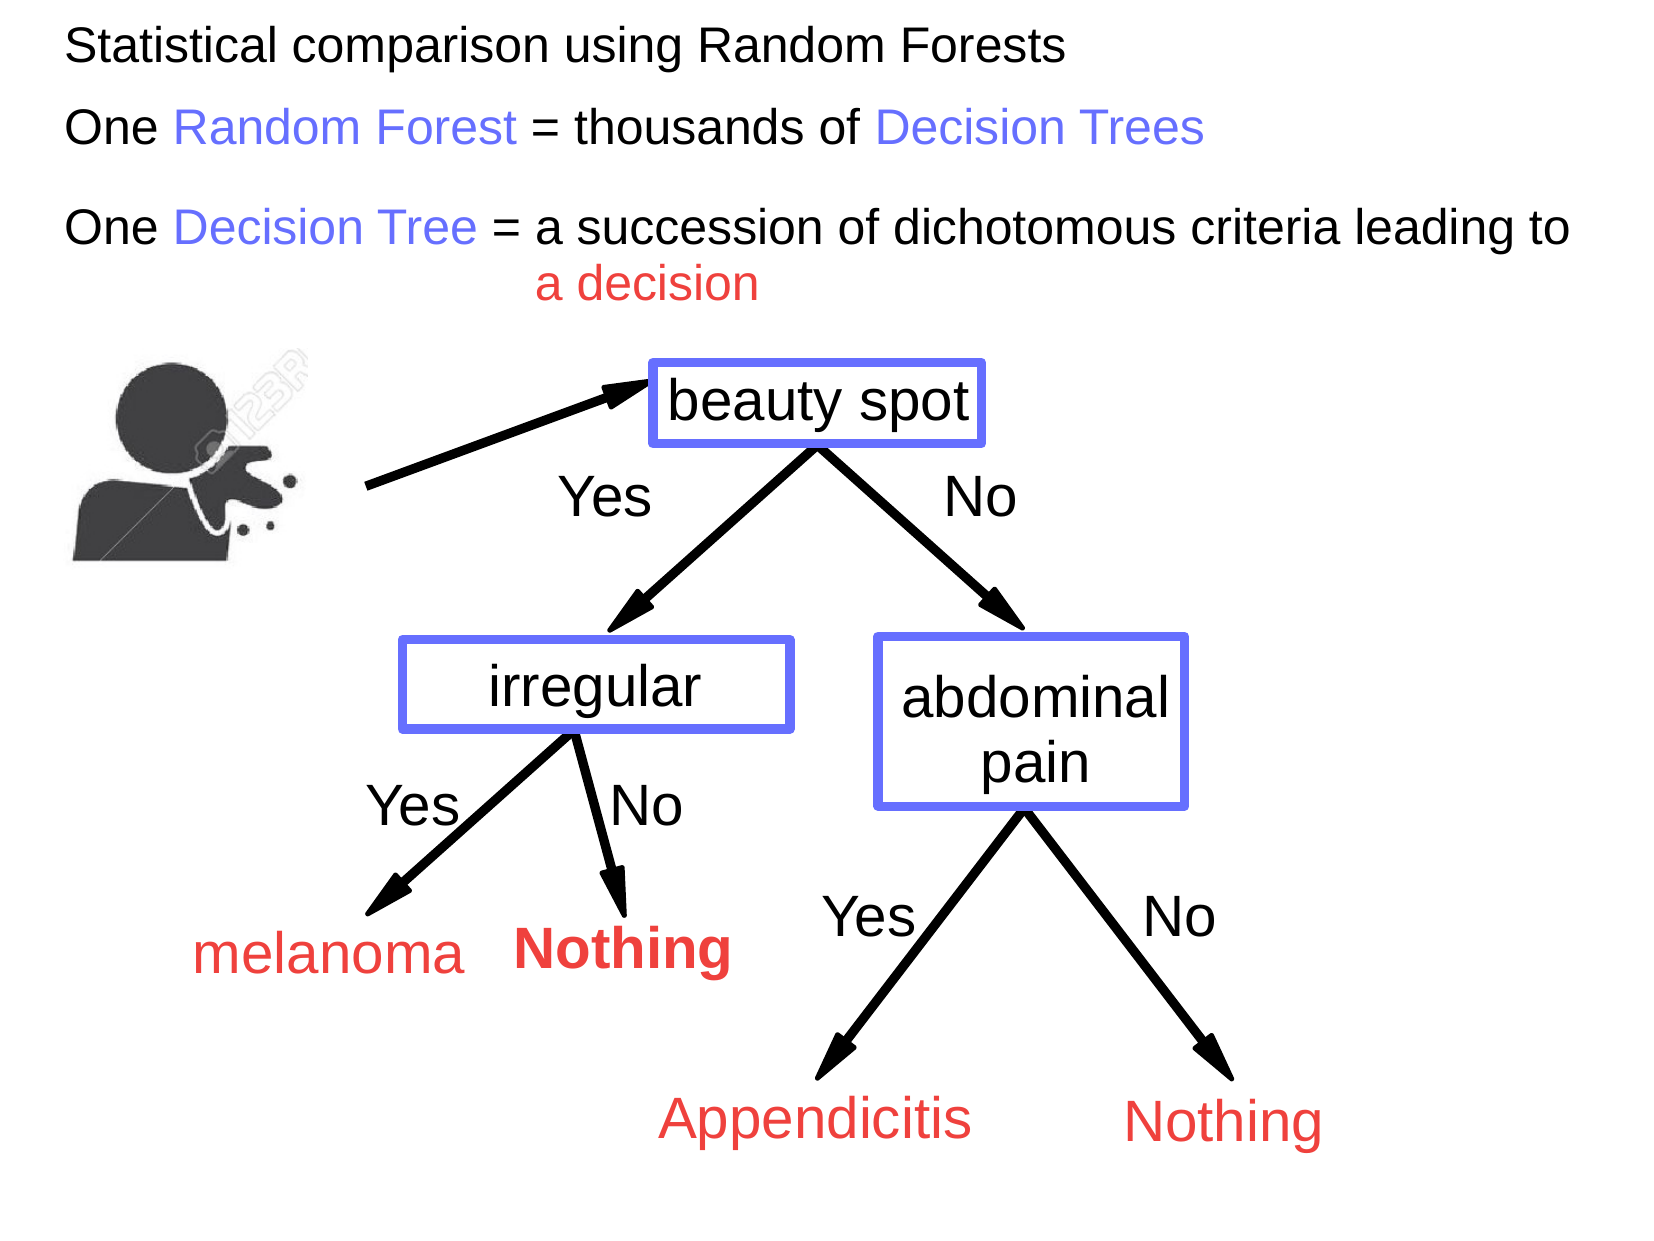

Statistical comparison using Random Forests
One Random Forest = thousands of Decision Trees
One Decision Tree = a succession of dichotomous criteria leading to 						 a decision
beauty spot
Yes
No
irregular
abdominal pain
No
Yes
Yes
No
Nothing
melanoma
Appendicitis
Nothing